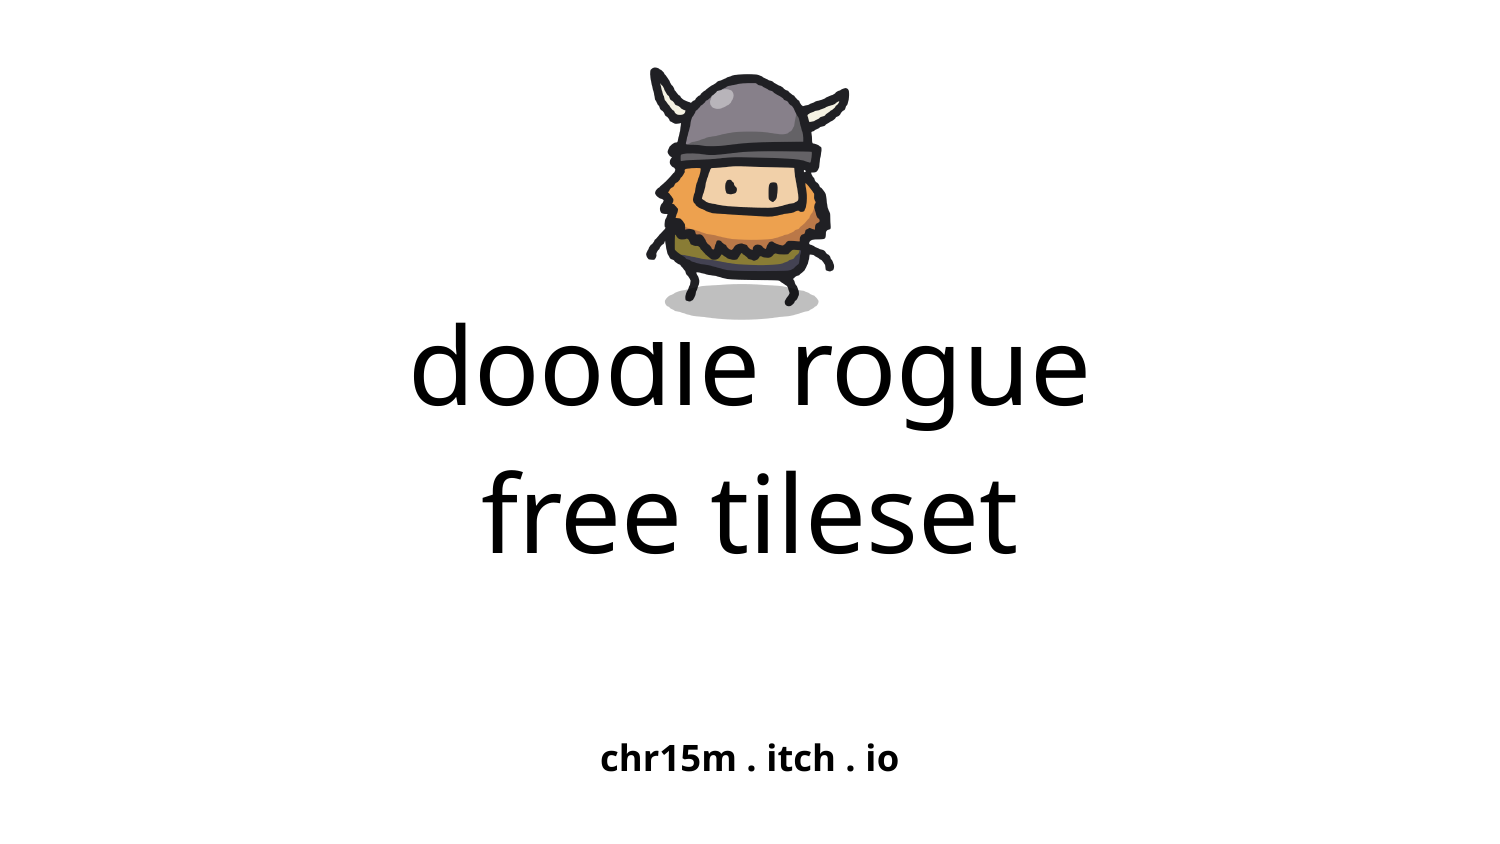

# doodle rogue free tileset chr15m . itch . io